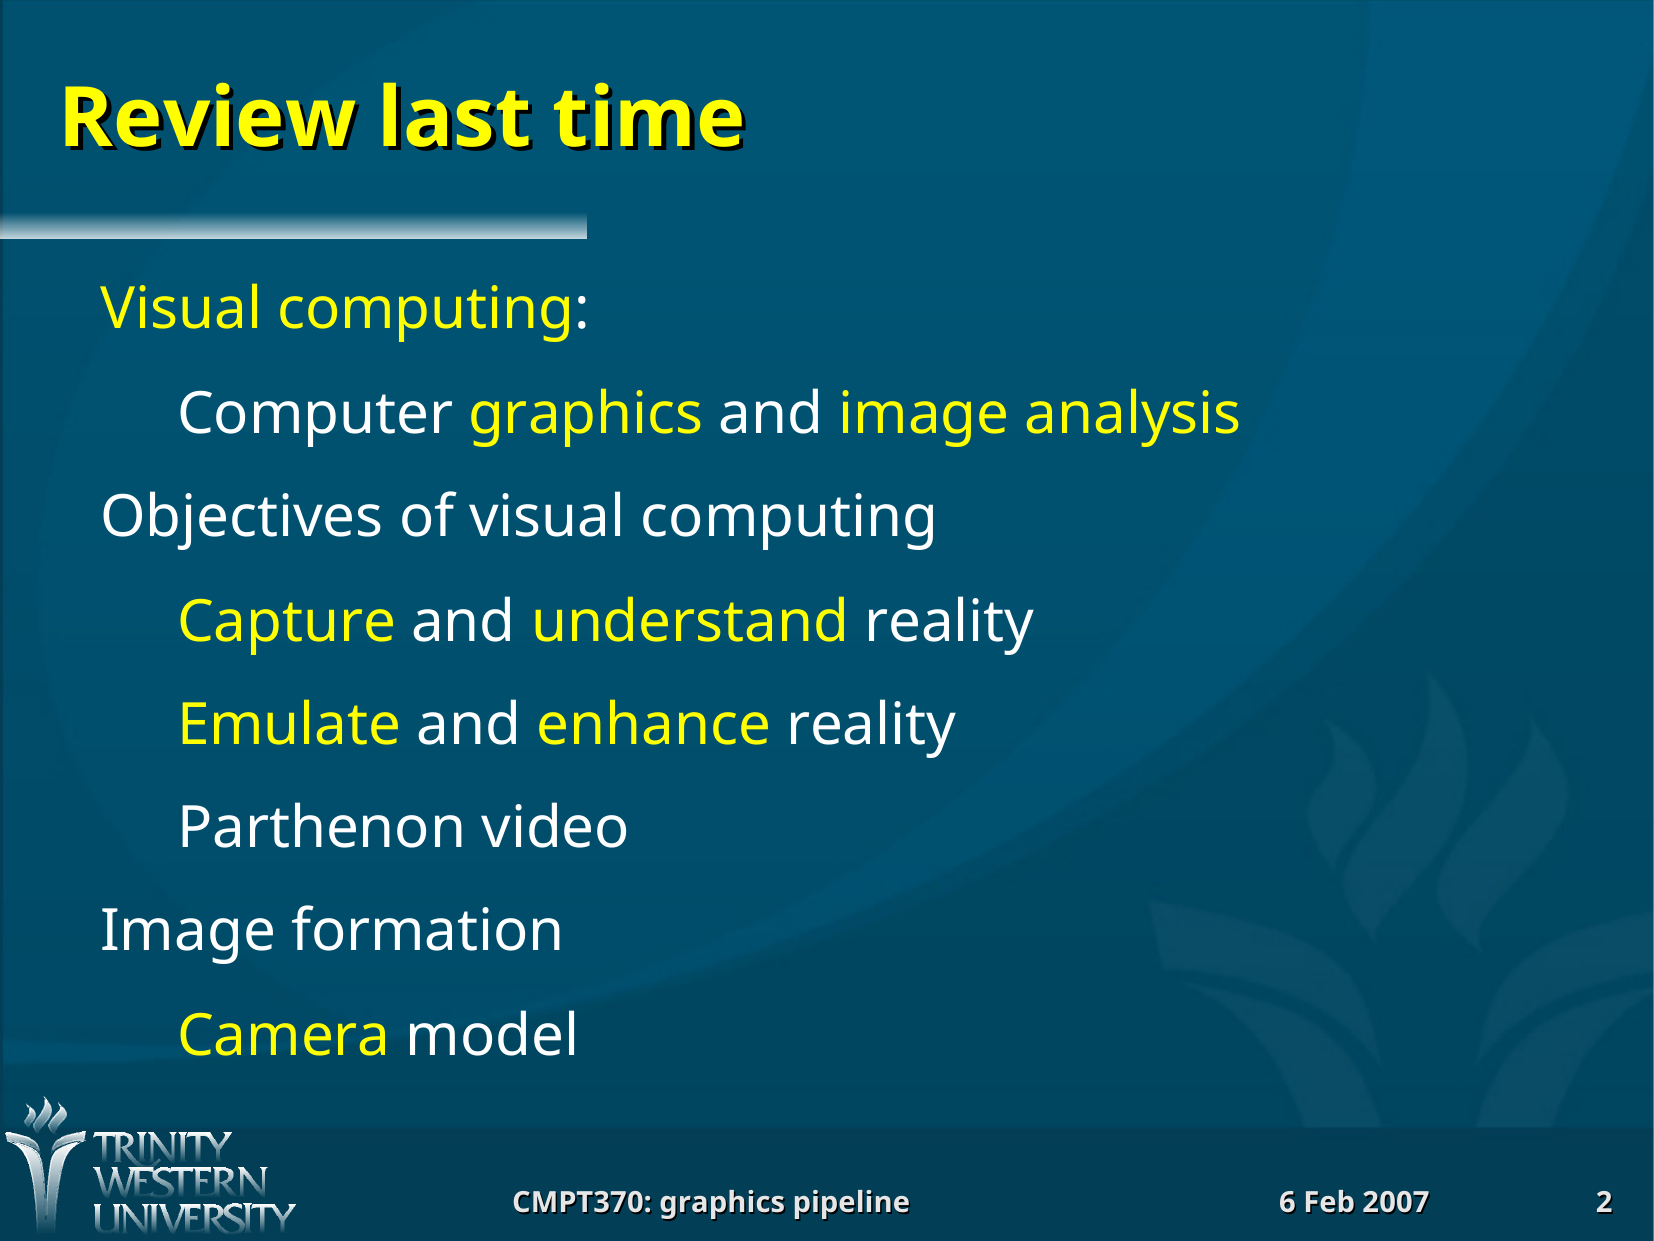

# Review last time
Visual computing:
Computer graphics and image analysis
Objectives of visual computing
Capture and understand reality
Emulate and enhance reality
Parthenon video
Image formation
Camera model
CMPT370: graphics pipeline
6 Feb 2007
2